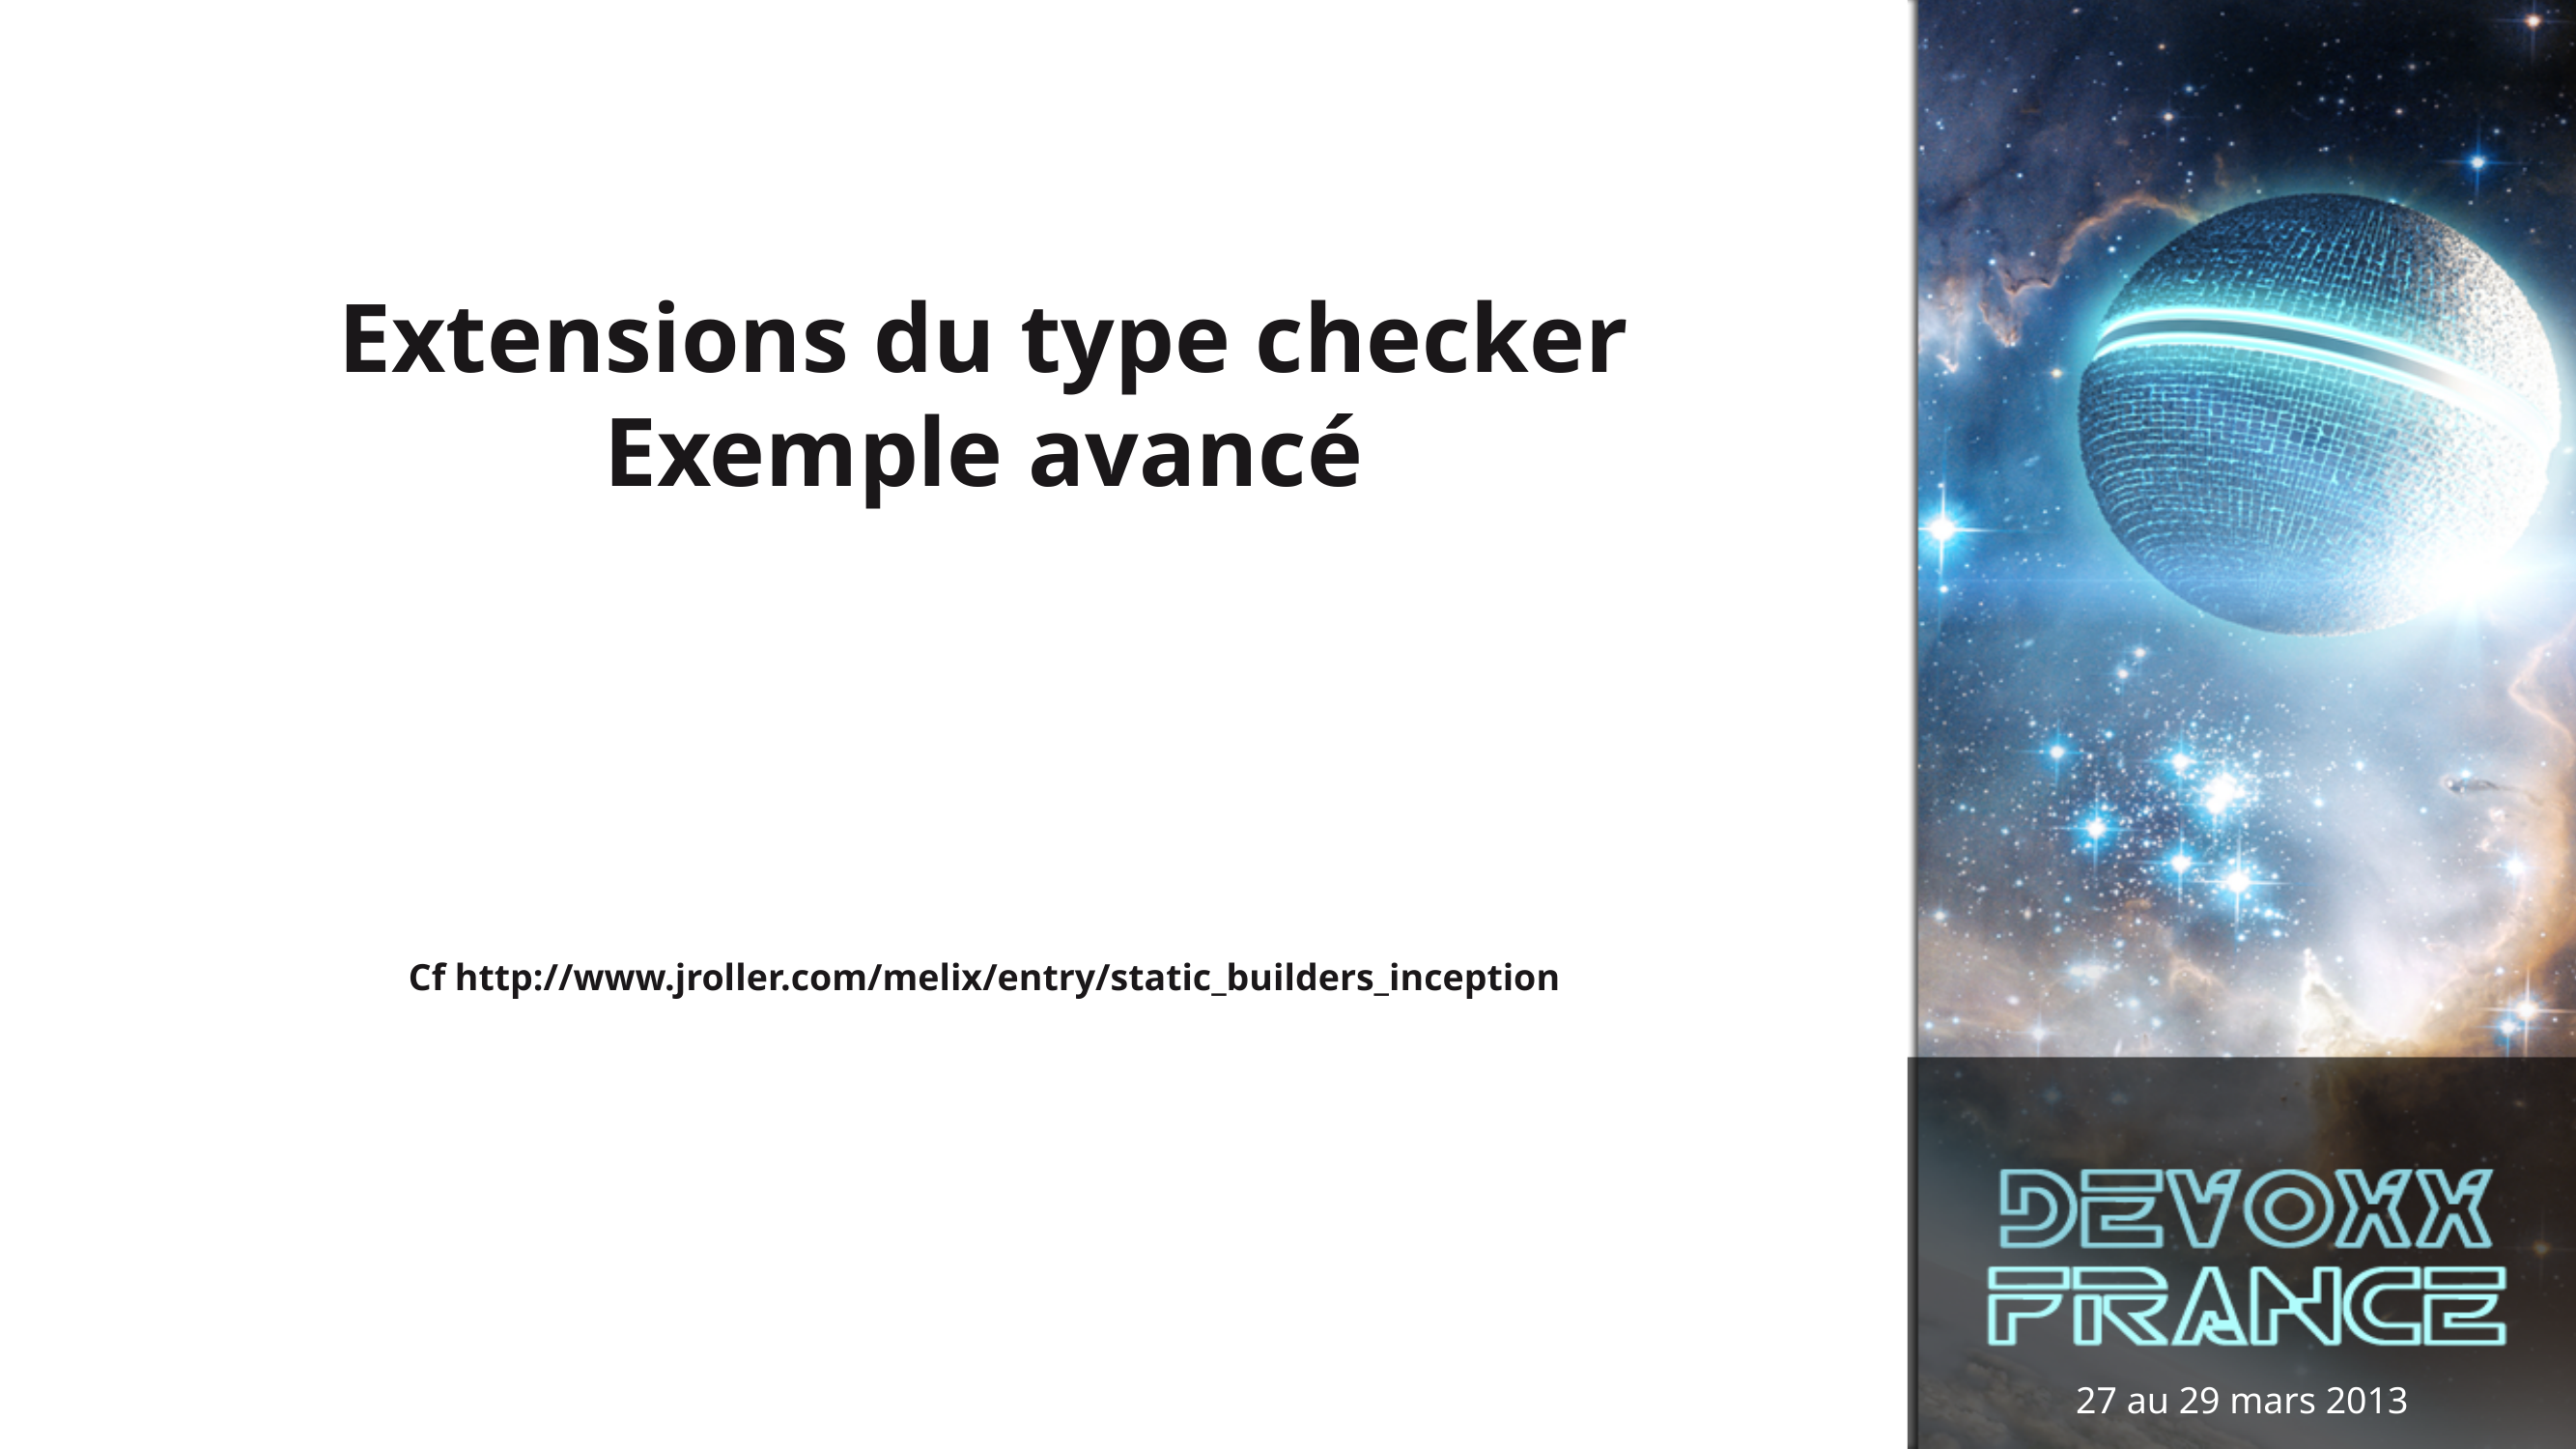

# Extensions du type checker Exemple avancé
Cf http://www.jroller.com/melix/entry/static_builders_inception